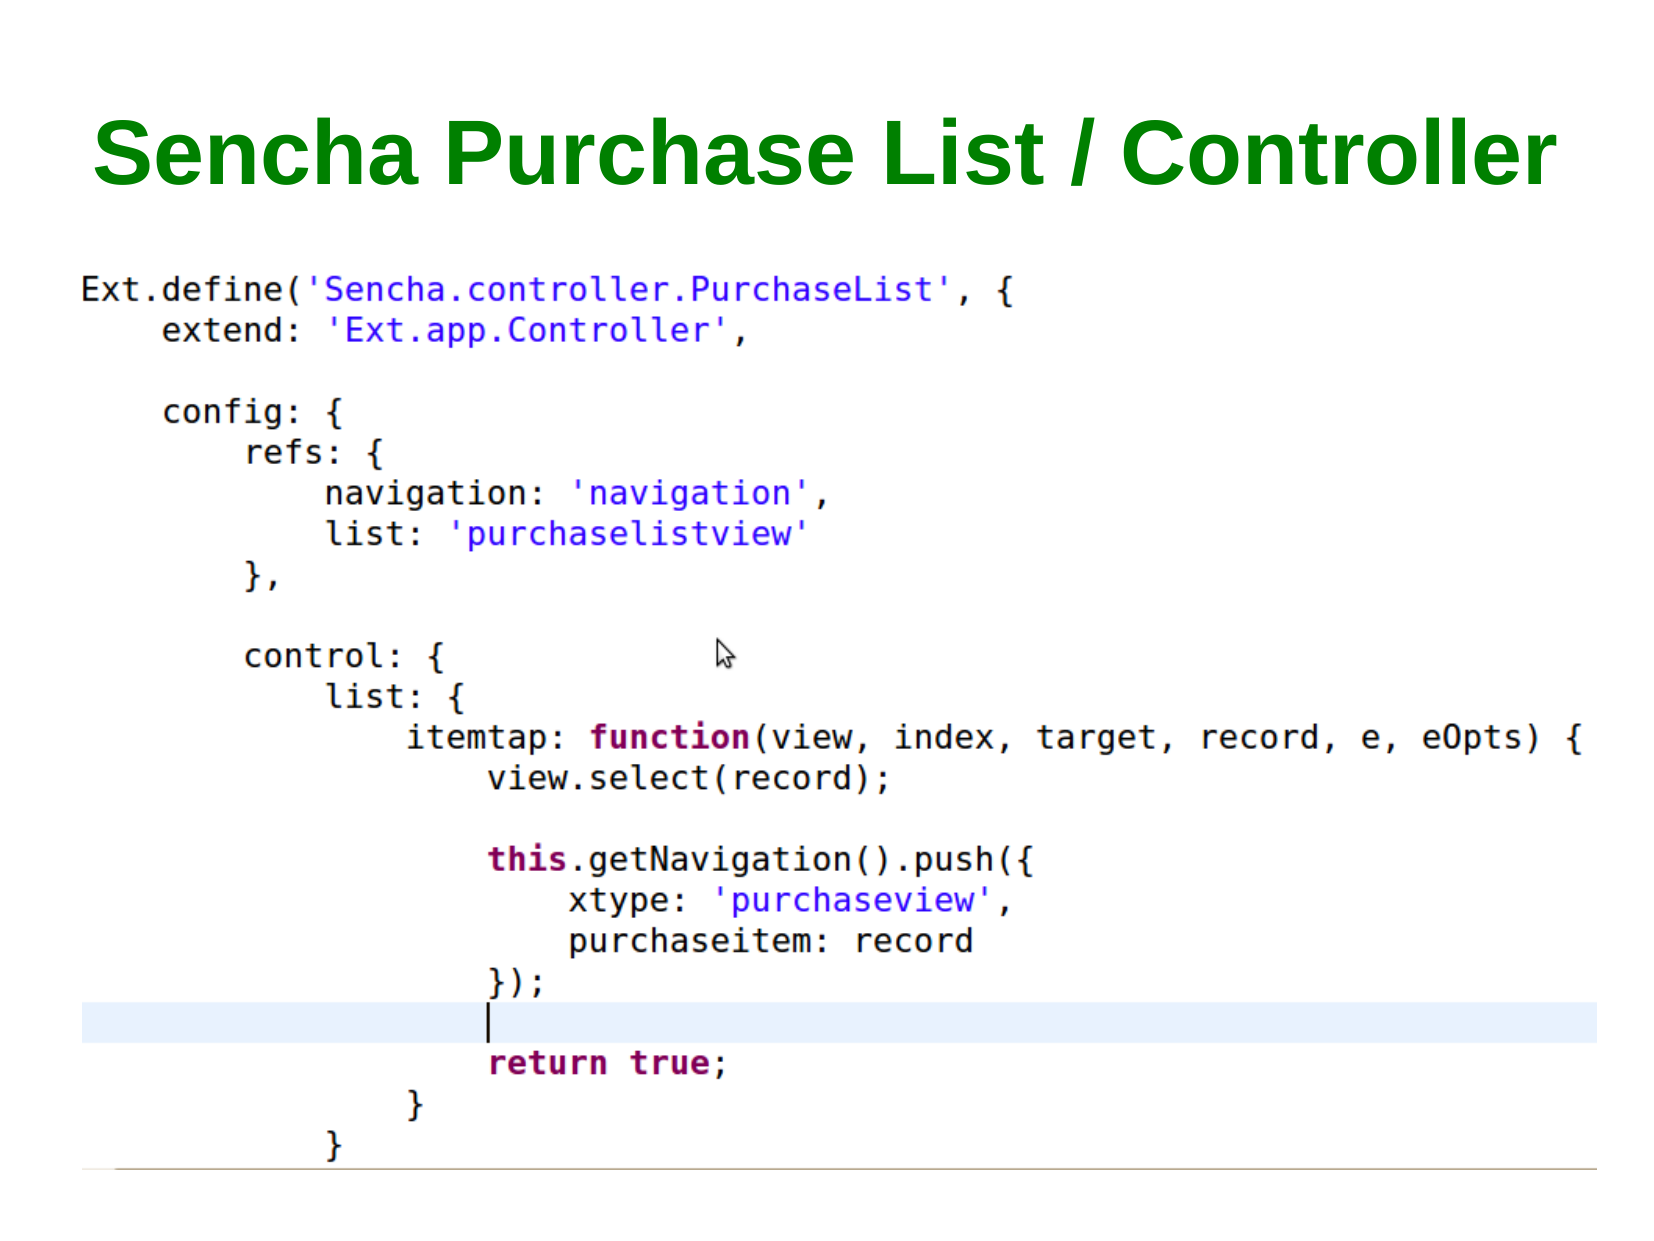

# Sencha Purchase List / Controller
Vladimir Kotov
Cross-platform Mobile Development
58